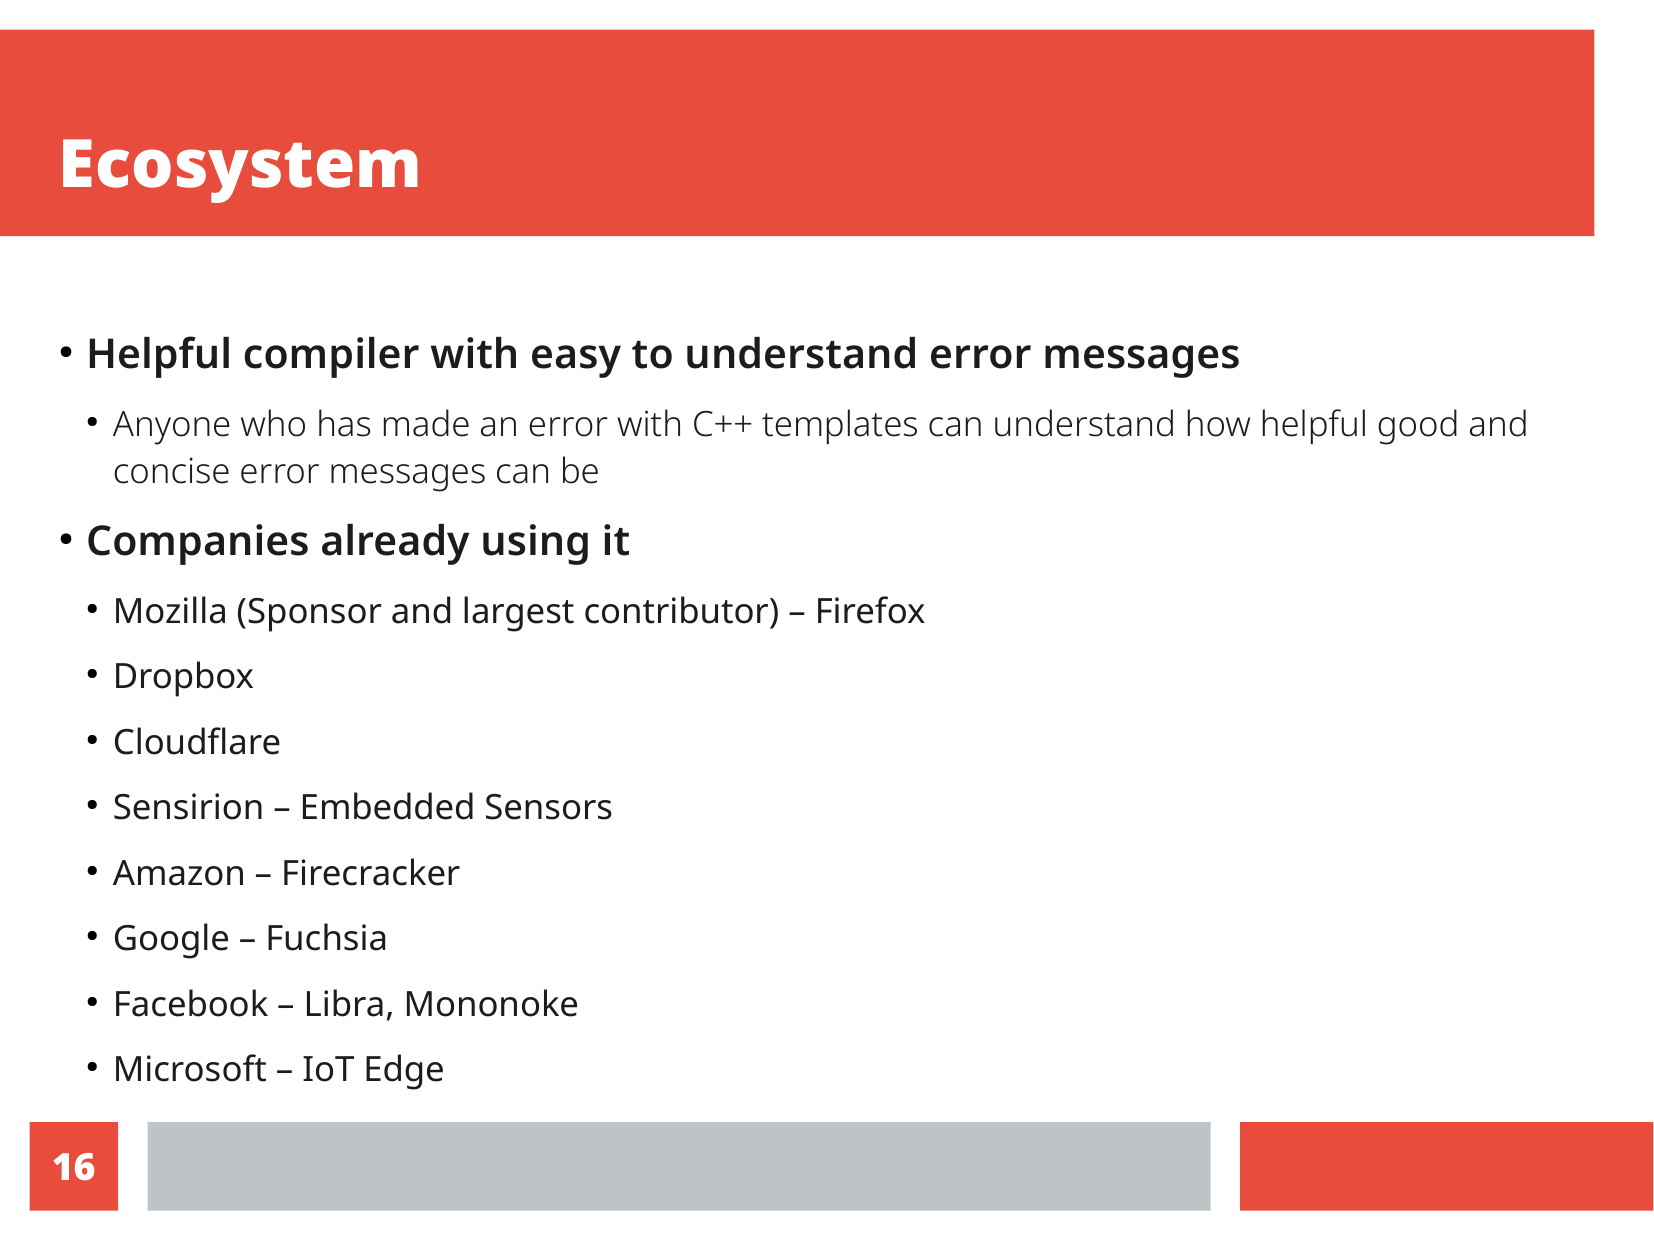

# Ecosystem
Helpful compiler with easy to understand error messages
Anyone who has made an error with C++ templates can understand how helpful good and concise error messages can be
Companies already using it
Mozilla (Sponsor and largest contributor) – Firefox
Dropbox
Cloudflare
Sensirion – Embedded Sensors
Amazon – Firecracker
Google – Fuchsia
Facebook – Libra, Mononoke
Microsoft – IoT Edge
16